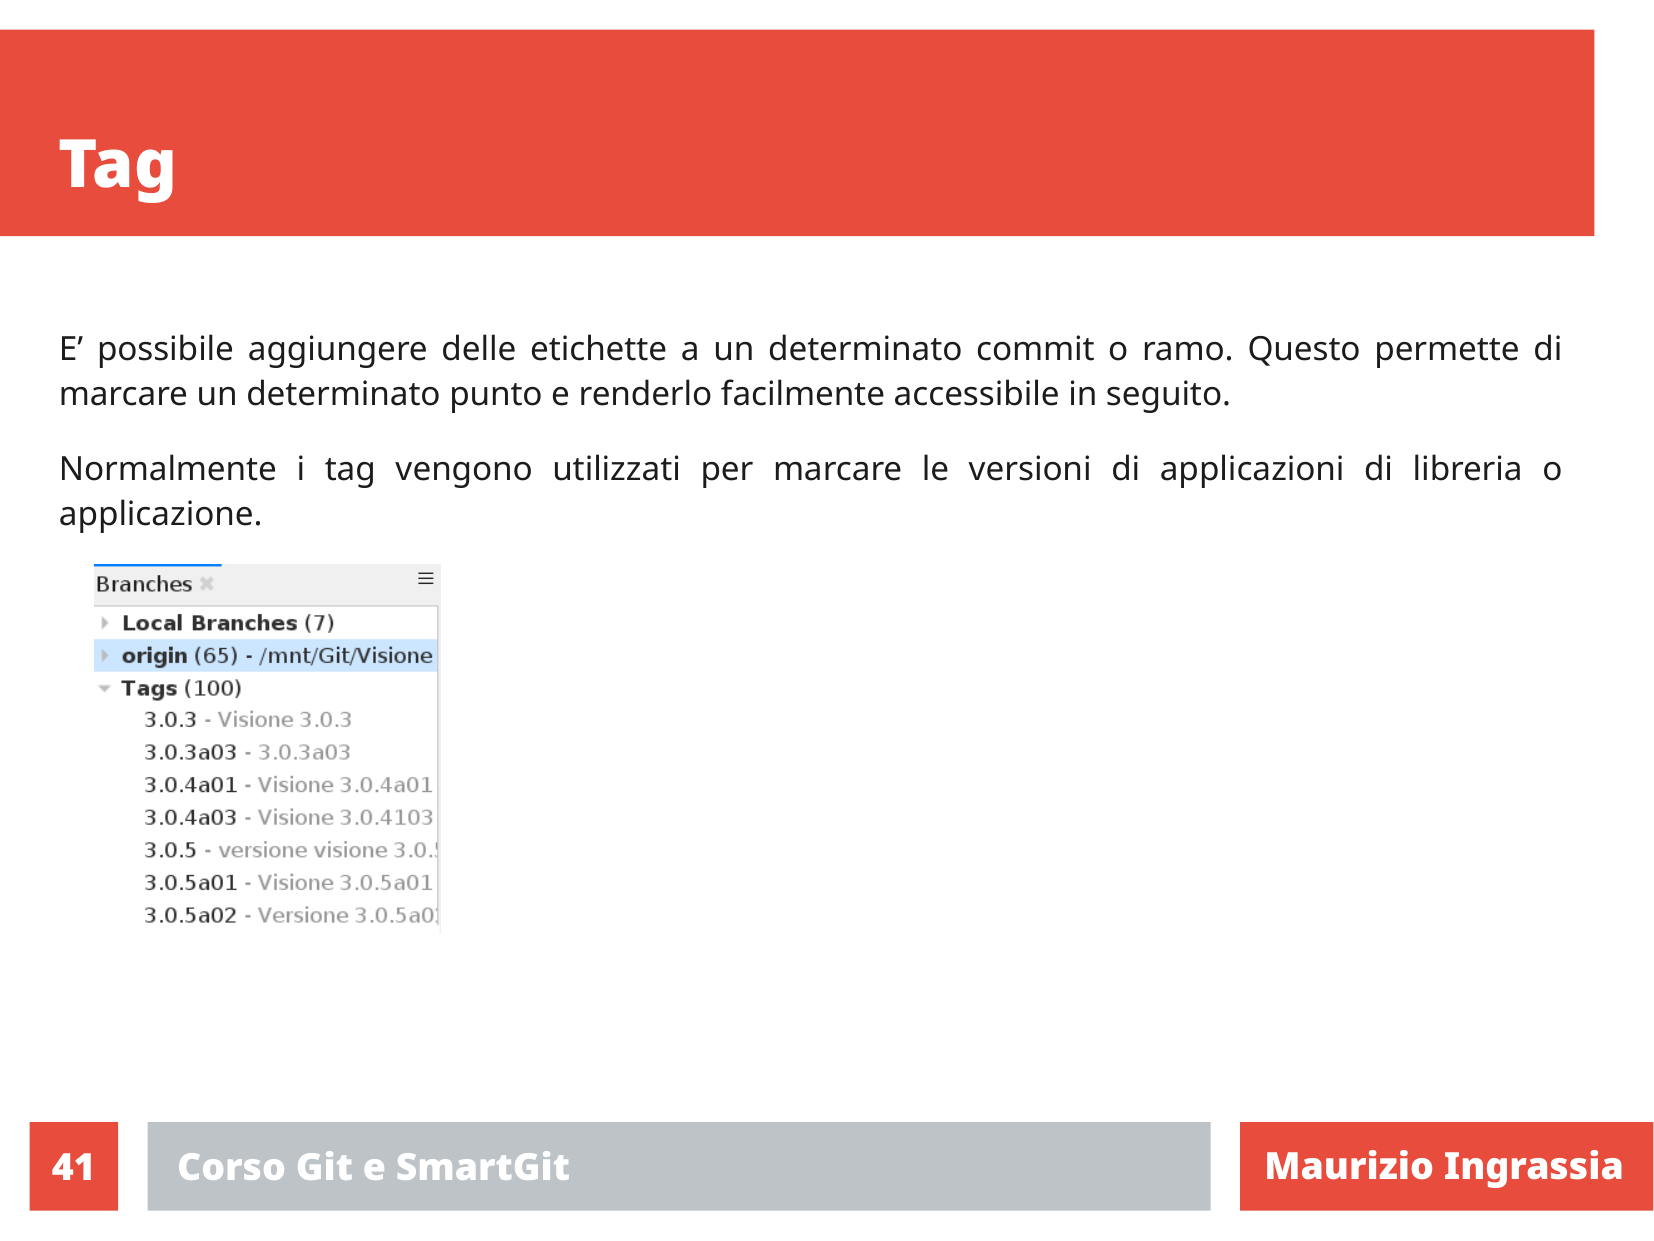

# Tag
E’ possibile aggiungere delle etichette a un determinato commit o ramo. Questo permette di marcare un determinato punto e renderlo facilmente accessibile in seguito.
Normalmente i tag vengono utilizzati per marcare le versioni di applicazioni di libreria o applicazione.
41
Corso Git e SmartGit
Maurizio Ingrassia